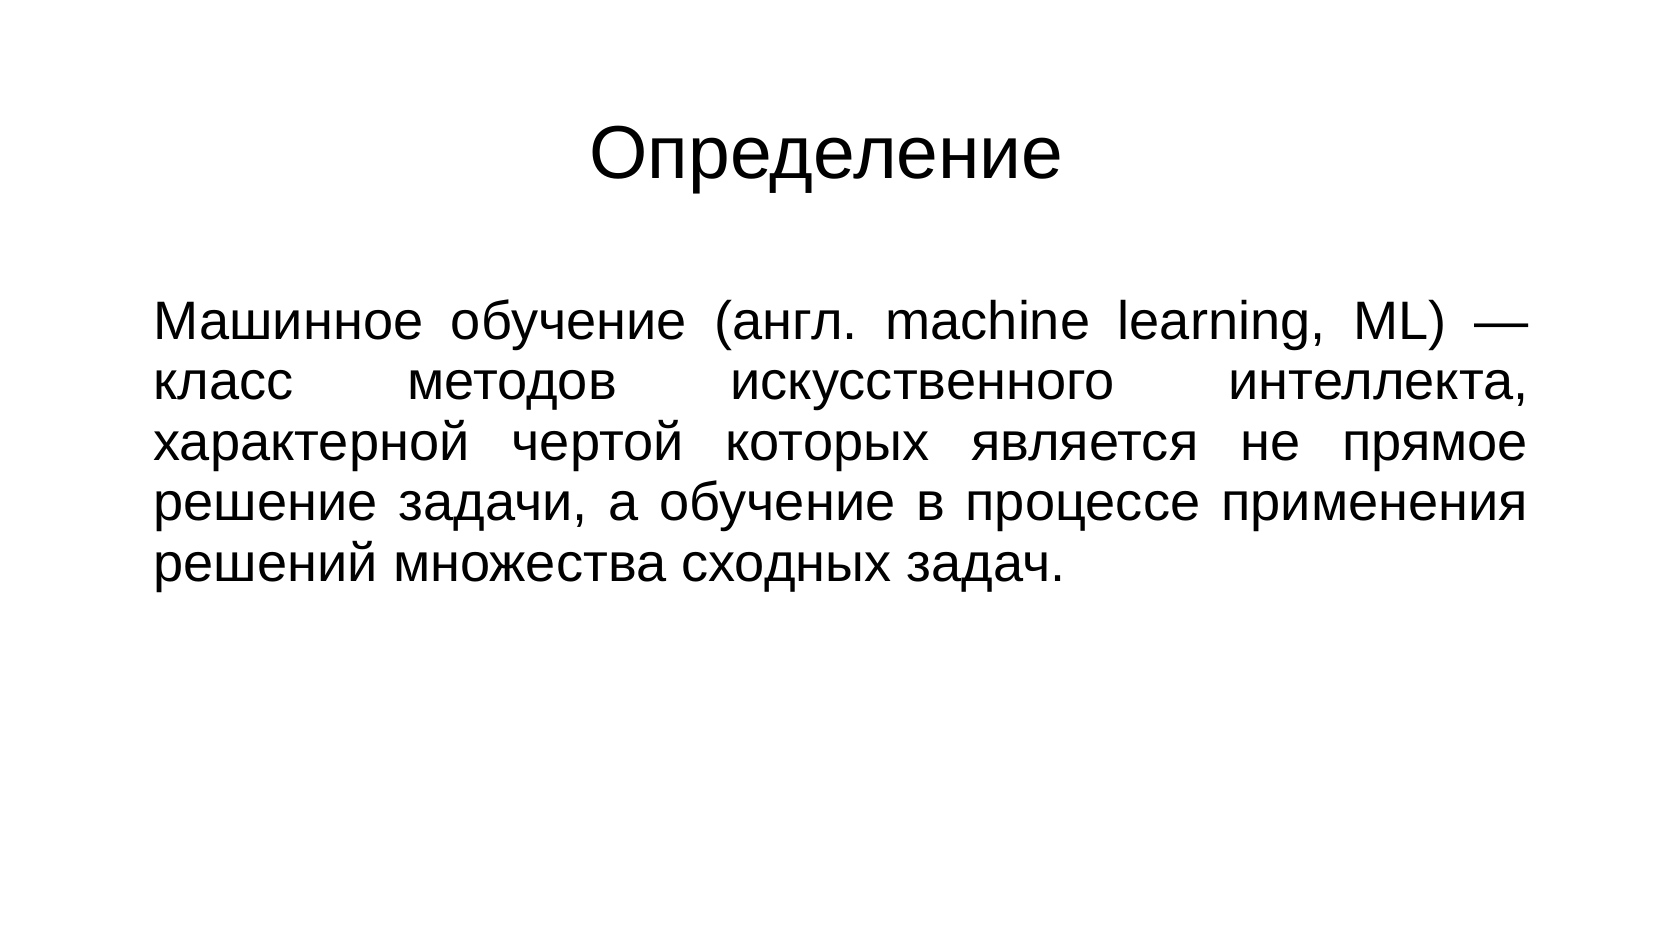

# Определение
Машинное обучение (англ. machine learning, ML) — класс методов искусственного интеллекта, характерной чертой которых является не прямое решение задачи, а обучение в процессе применения решений множества сходных задач.